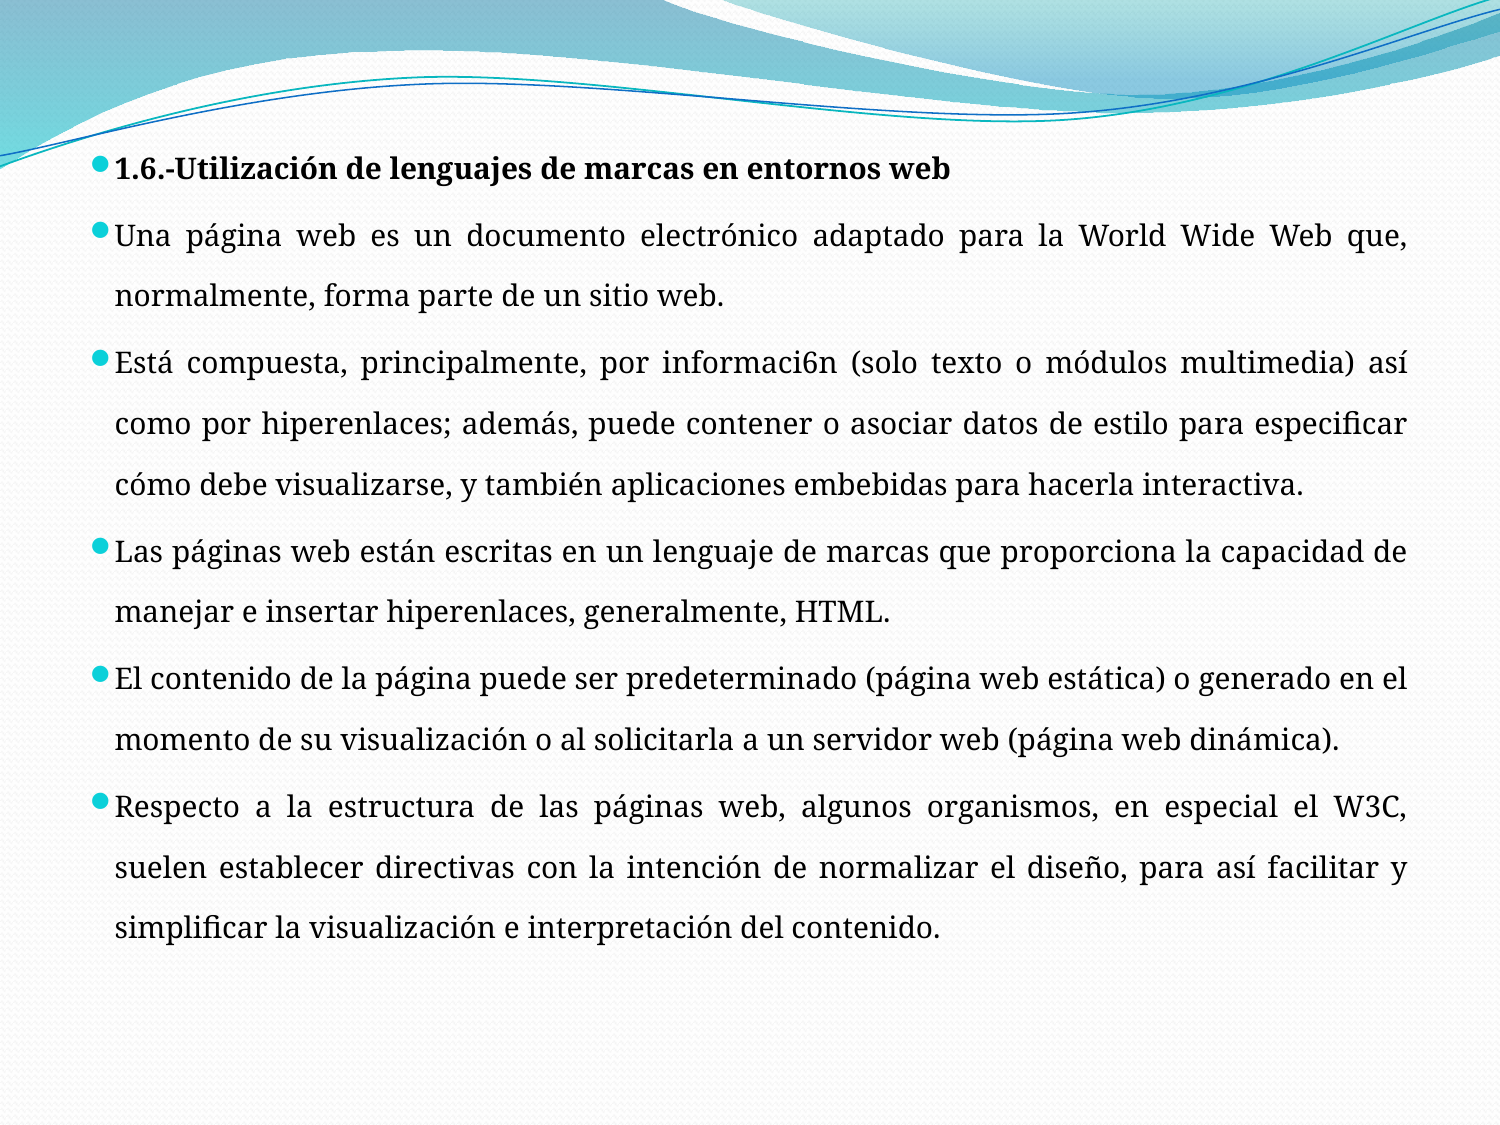

# 1.6.-Utilización de lenguajes de marcas en entornos web
Una página web es un documento electrónico adaptado para la World Wide Web que, normalmente, forma parte de un sitio web.
Está compuesta, principalmente, por informaci6n (solo texto o módulos multimedia) así como por hiperenlaces; además, puede contener o asociar datos de estilo para especificar cómo debe visualizarse, y también aplicaciones embebidas para hacerla interactiva.
Las páginas web están escritas en un lenguaje de marcas que proporciona la capacidad de manejar e insertar hiperenlaces, generalmente, HTML.
El contenido de la página puede ser predeterminado (página web estática) o generado en el momento de su visualización o al solicitarla a un servidor web (página web dinámica).
Respecto a la estructura de las páginas web, algunos organismos, en especial el W3C, suelen establecer directivas con la intención de normalizar el diseño, para así facilitar y simplificar la visualización e interpretación del contenido.